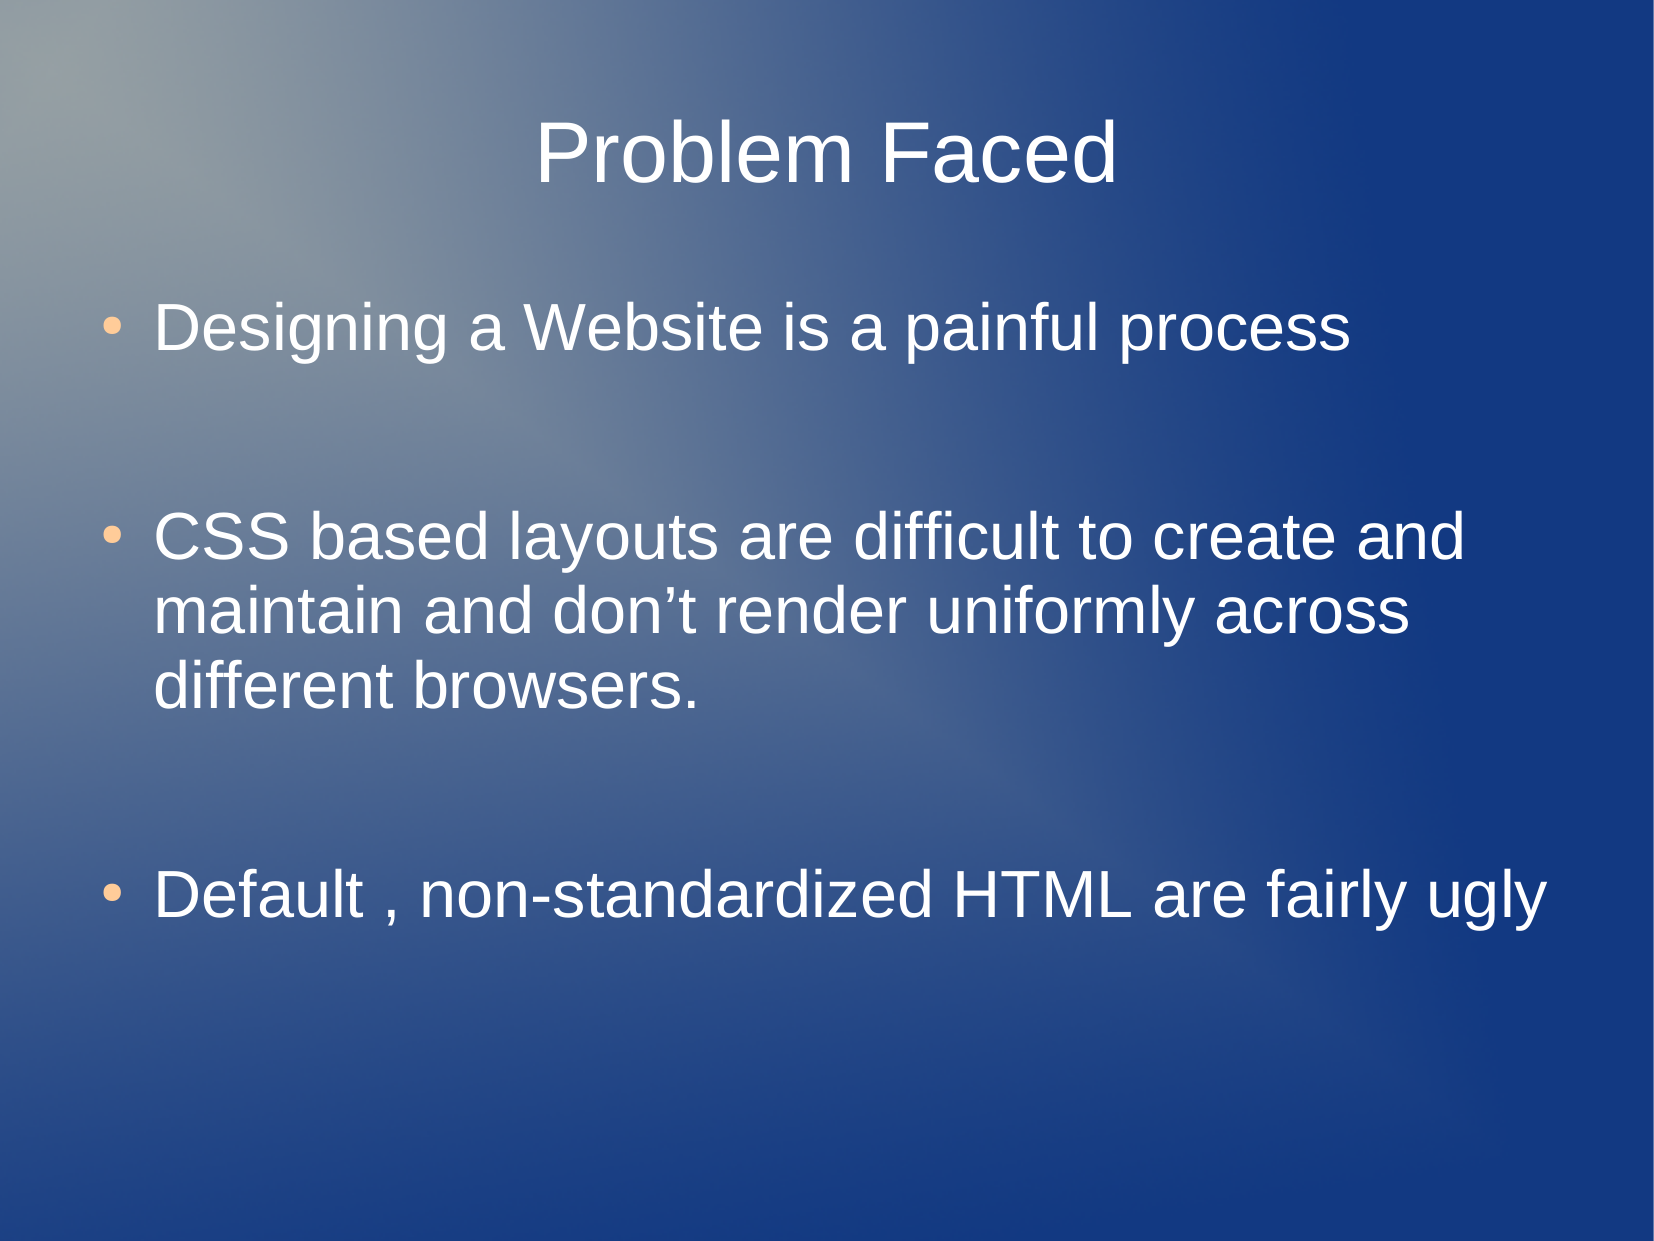

# Problem Faced
Designing a Website is a painful process
CSS based layouts are difficult to create and maintain and don’t render uniformly across different browsers.
Default , non-standardized HTML are fairly ugly